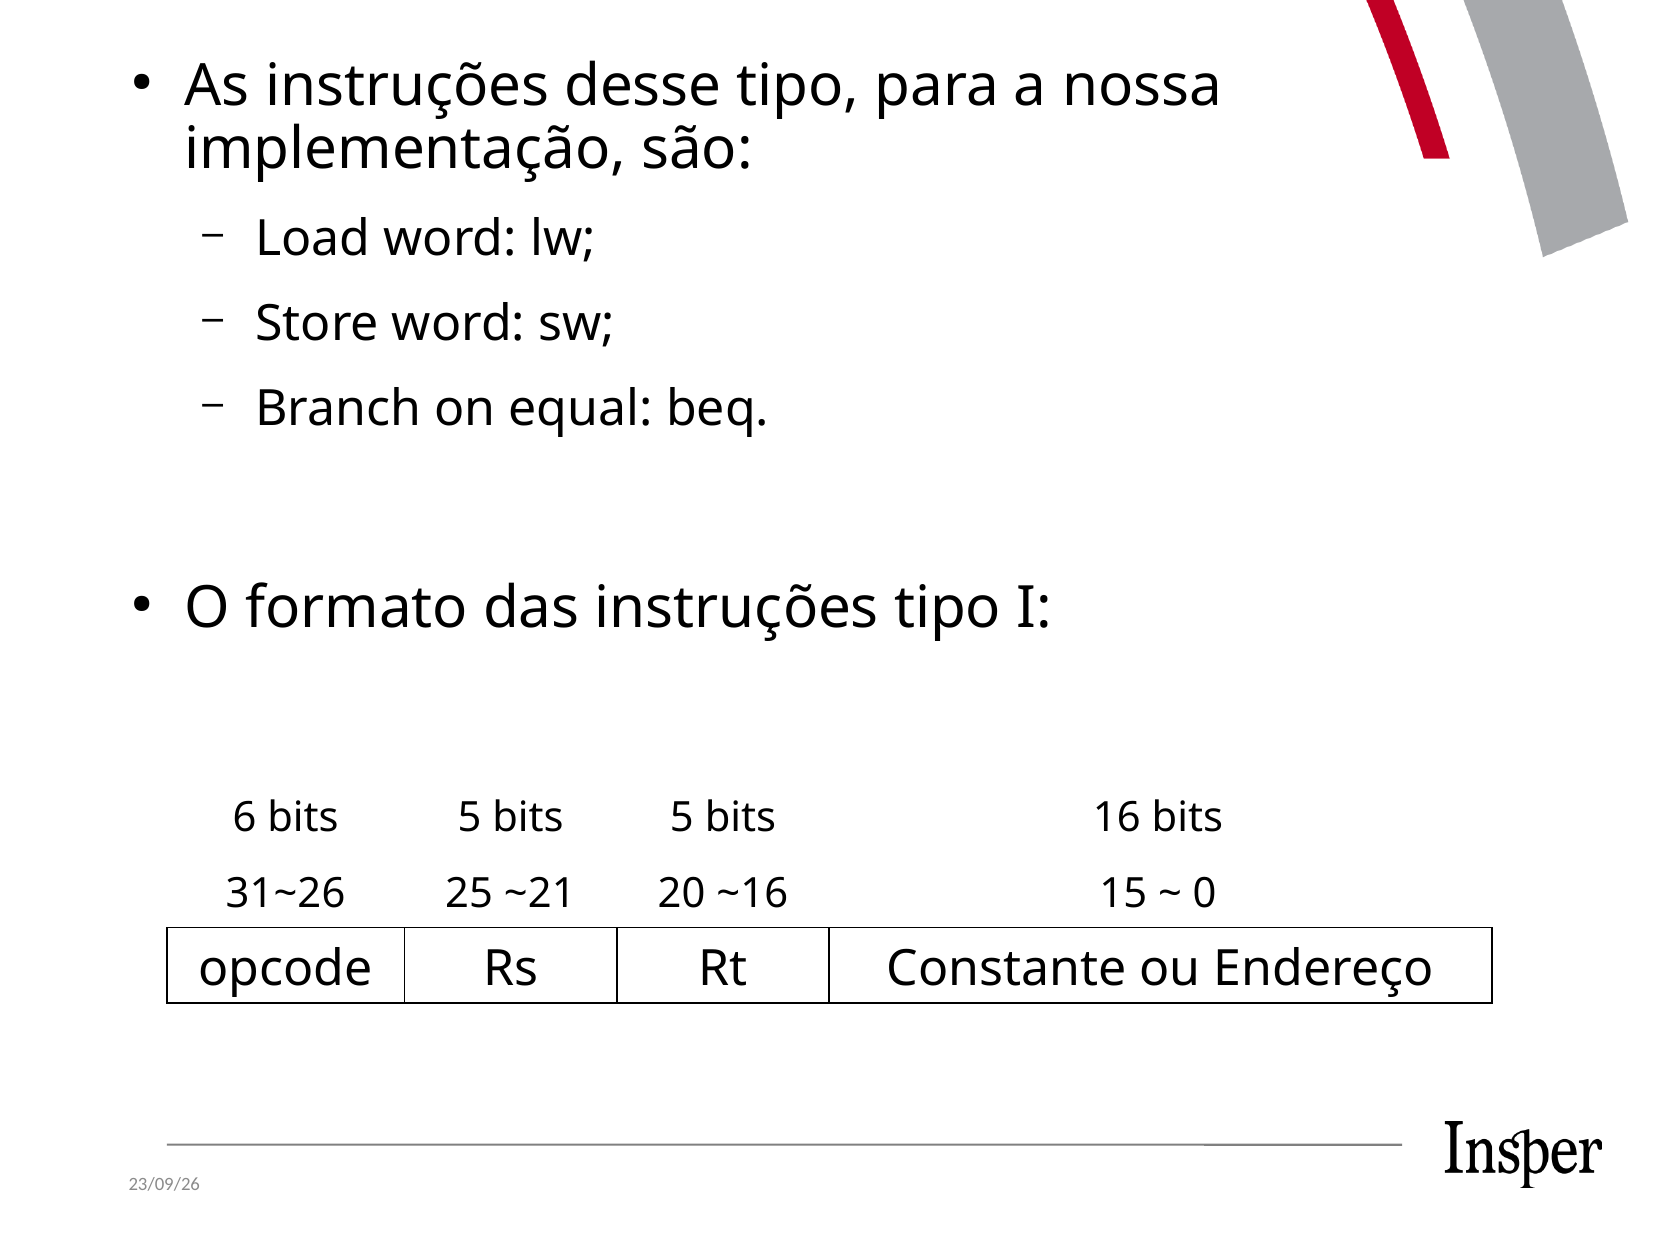

# As instruções desse tipo, para a nossa implementação, são:
Load word: lw;
Store word: sw;
Branch on equal: beq.
O formato das instruções tipo I:
6 bits
31~26
5 bits
25 ~21
5 bits
20 ~16
16 bits
15 ~ 0
opcode
Rs
Rt
Constante ou Endereço